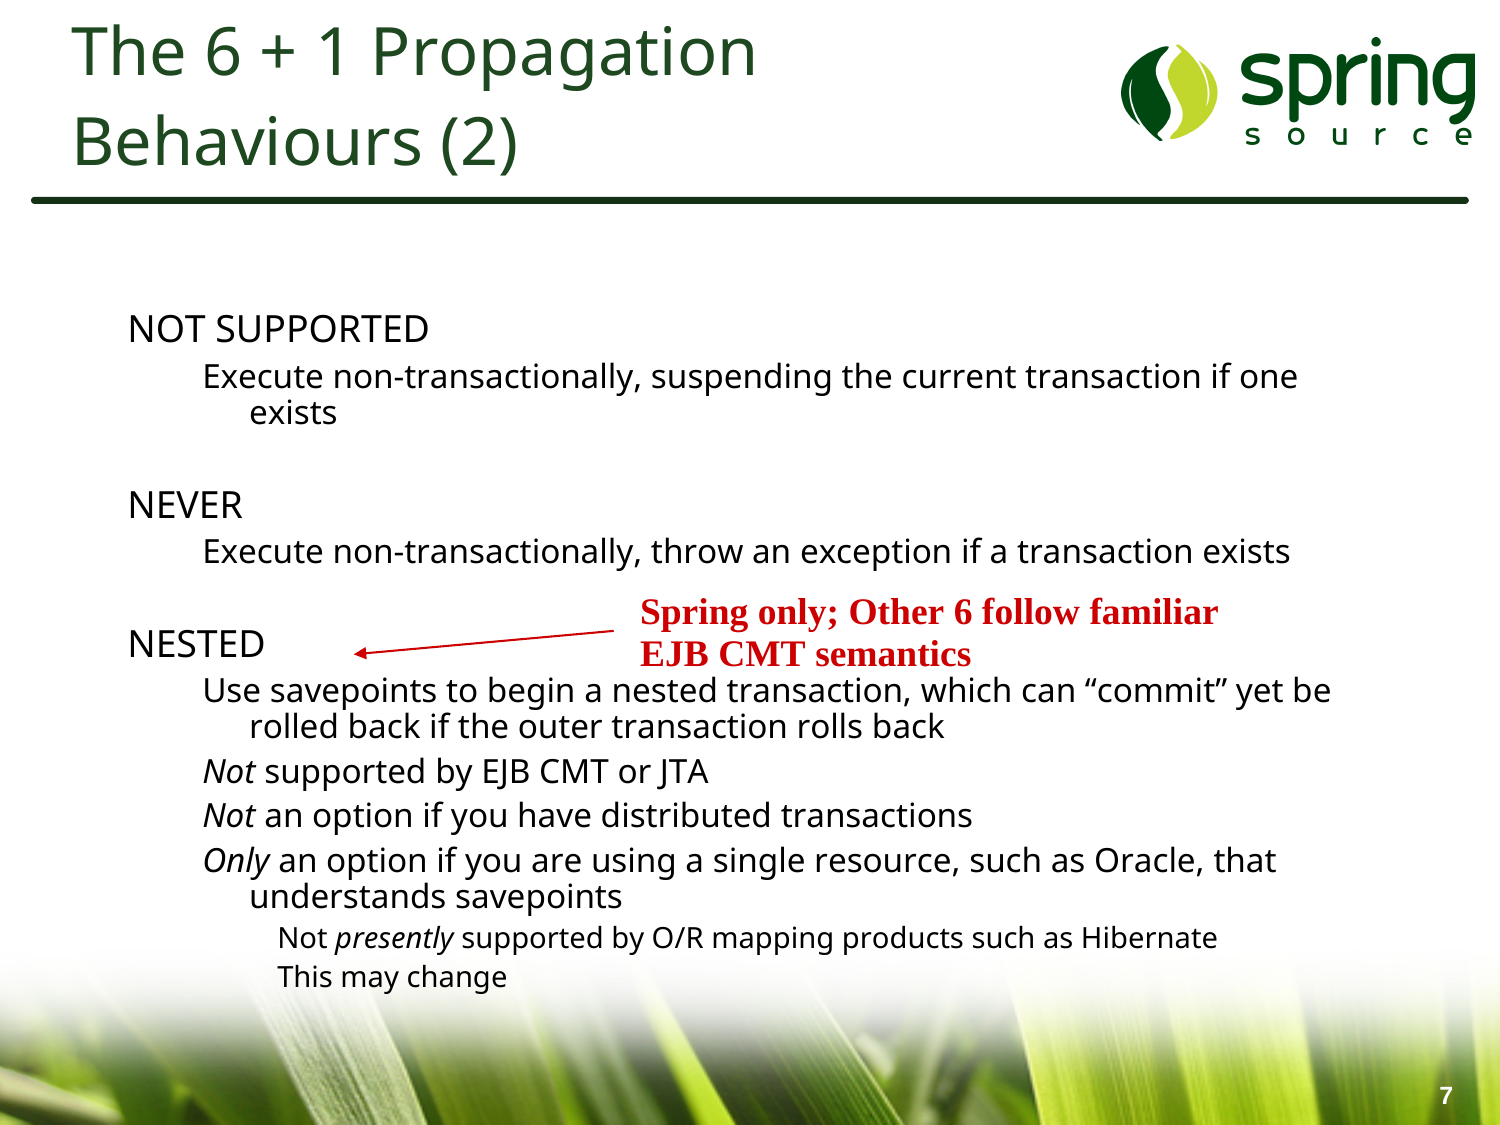

# The 6 + 1 Propagation Behaviours (2)
NOT SUPPORTED
Execute non-transactionally, suspending the current transaction if one exists
NEVER
Execute non-transactionally, throw an exception if a transaction exists
NESTED
Use savepoints to begin a nested transaction, which can “commit” yet be rolled back if the outer transaction rolls back
Not supported by EJB CMT or JTA
Not an option if you have distributed transactions
Only an option if you are using a single resource, such as Oracle, that understands savepoints
Not presently supported by O/R mapping products such as Hibernate
This may change
Spring only; Other 6 follow familiar EJB CMT semantics